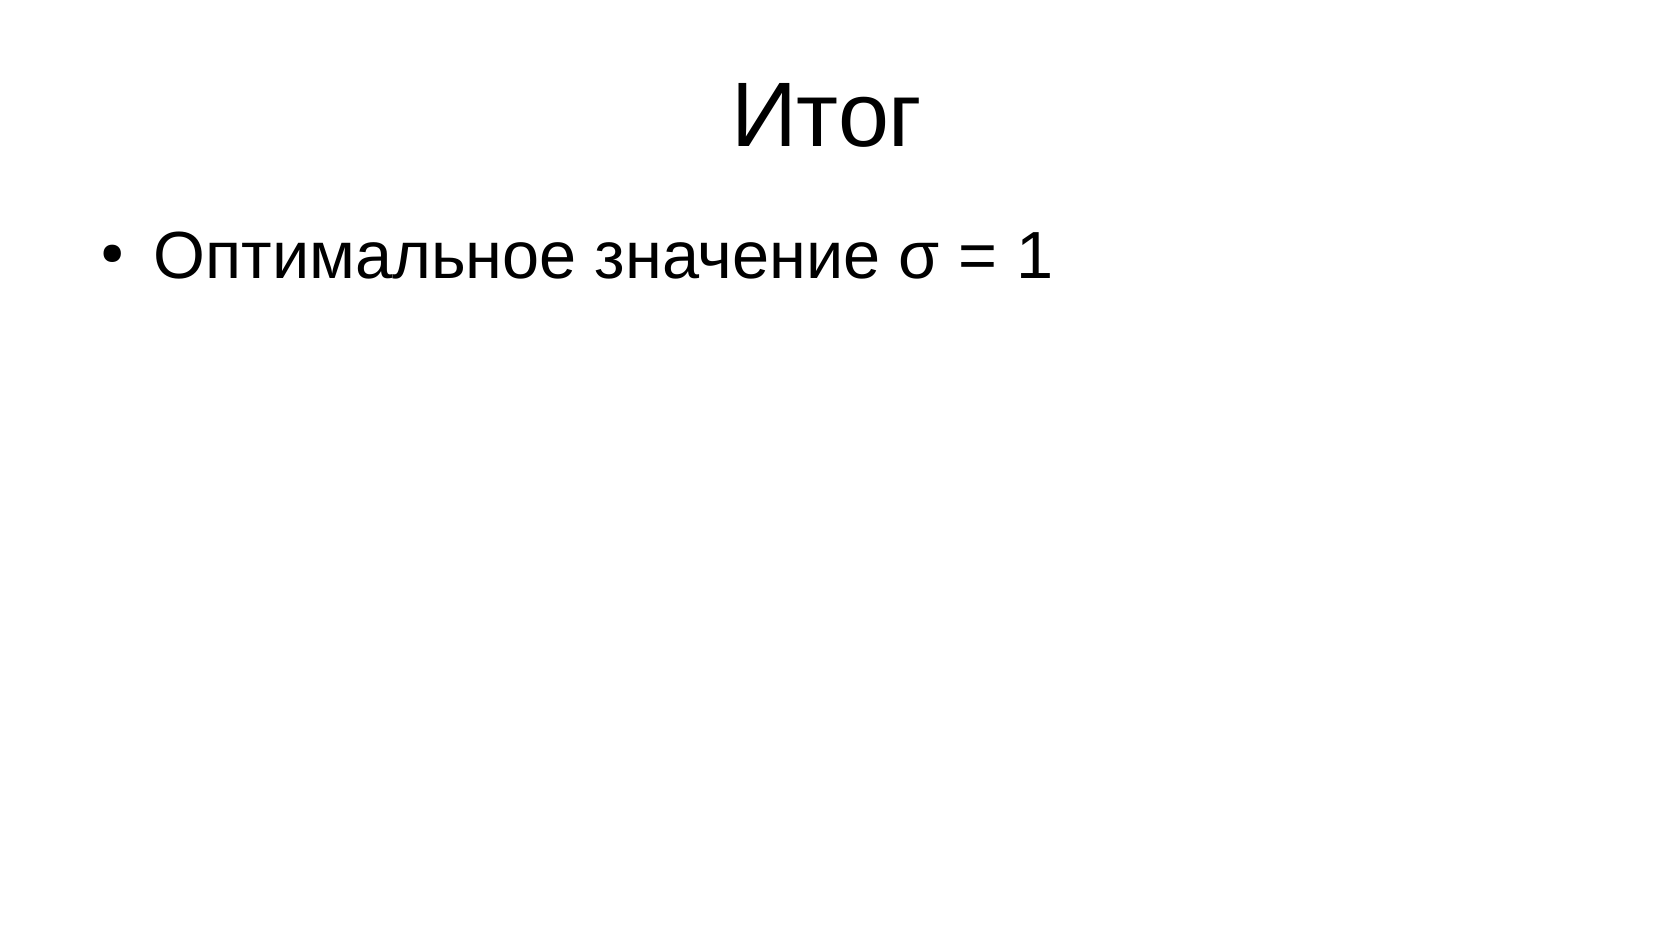

# Итог
Оптимальное значение σ = 1